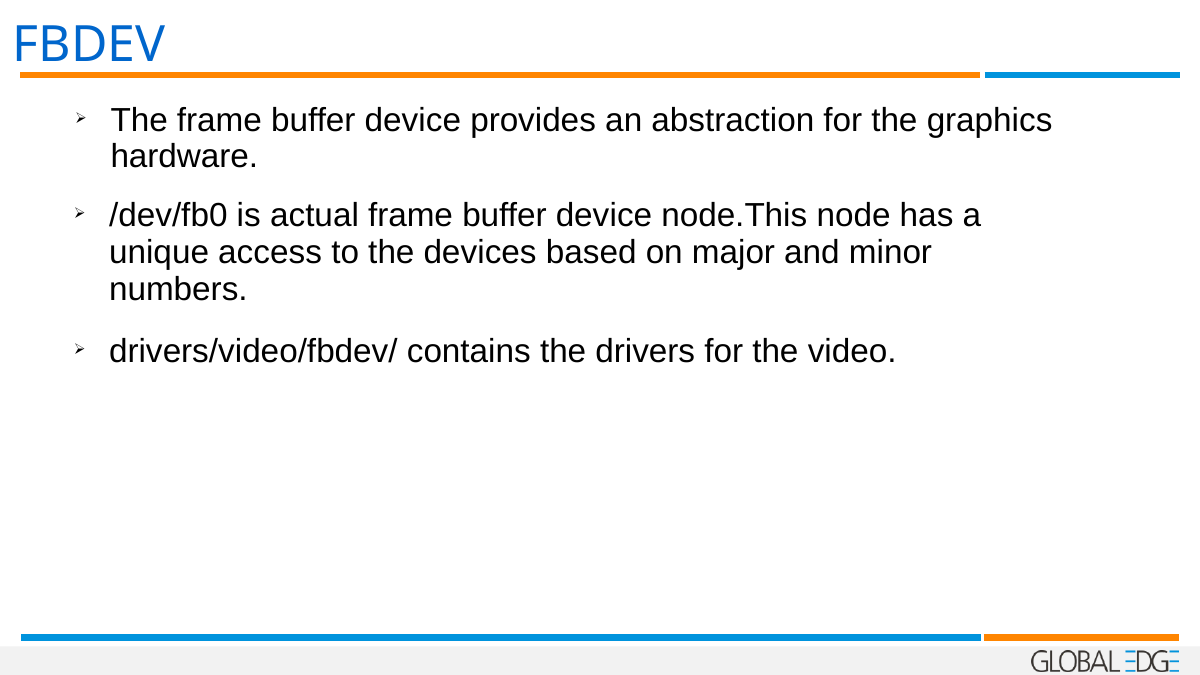

# FBDEV
The frame buffer device provides an abstraction for the graphics hardware.
/dev/fb0 is actual frame buffer device node.This node has a unique access to the devices based on major and minor numbers.
drivers/video/fbdev/ contains the drivers for the video.